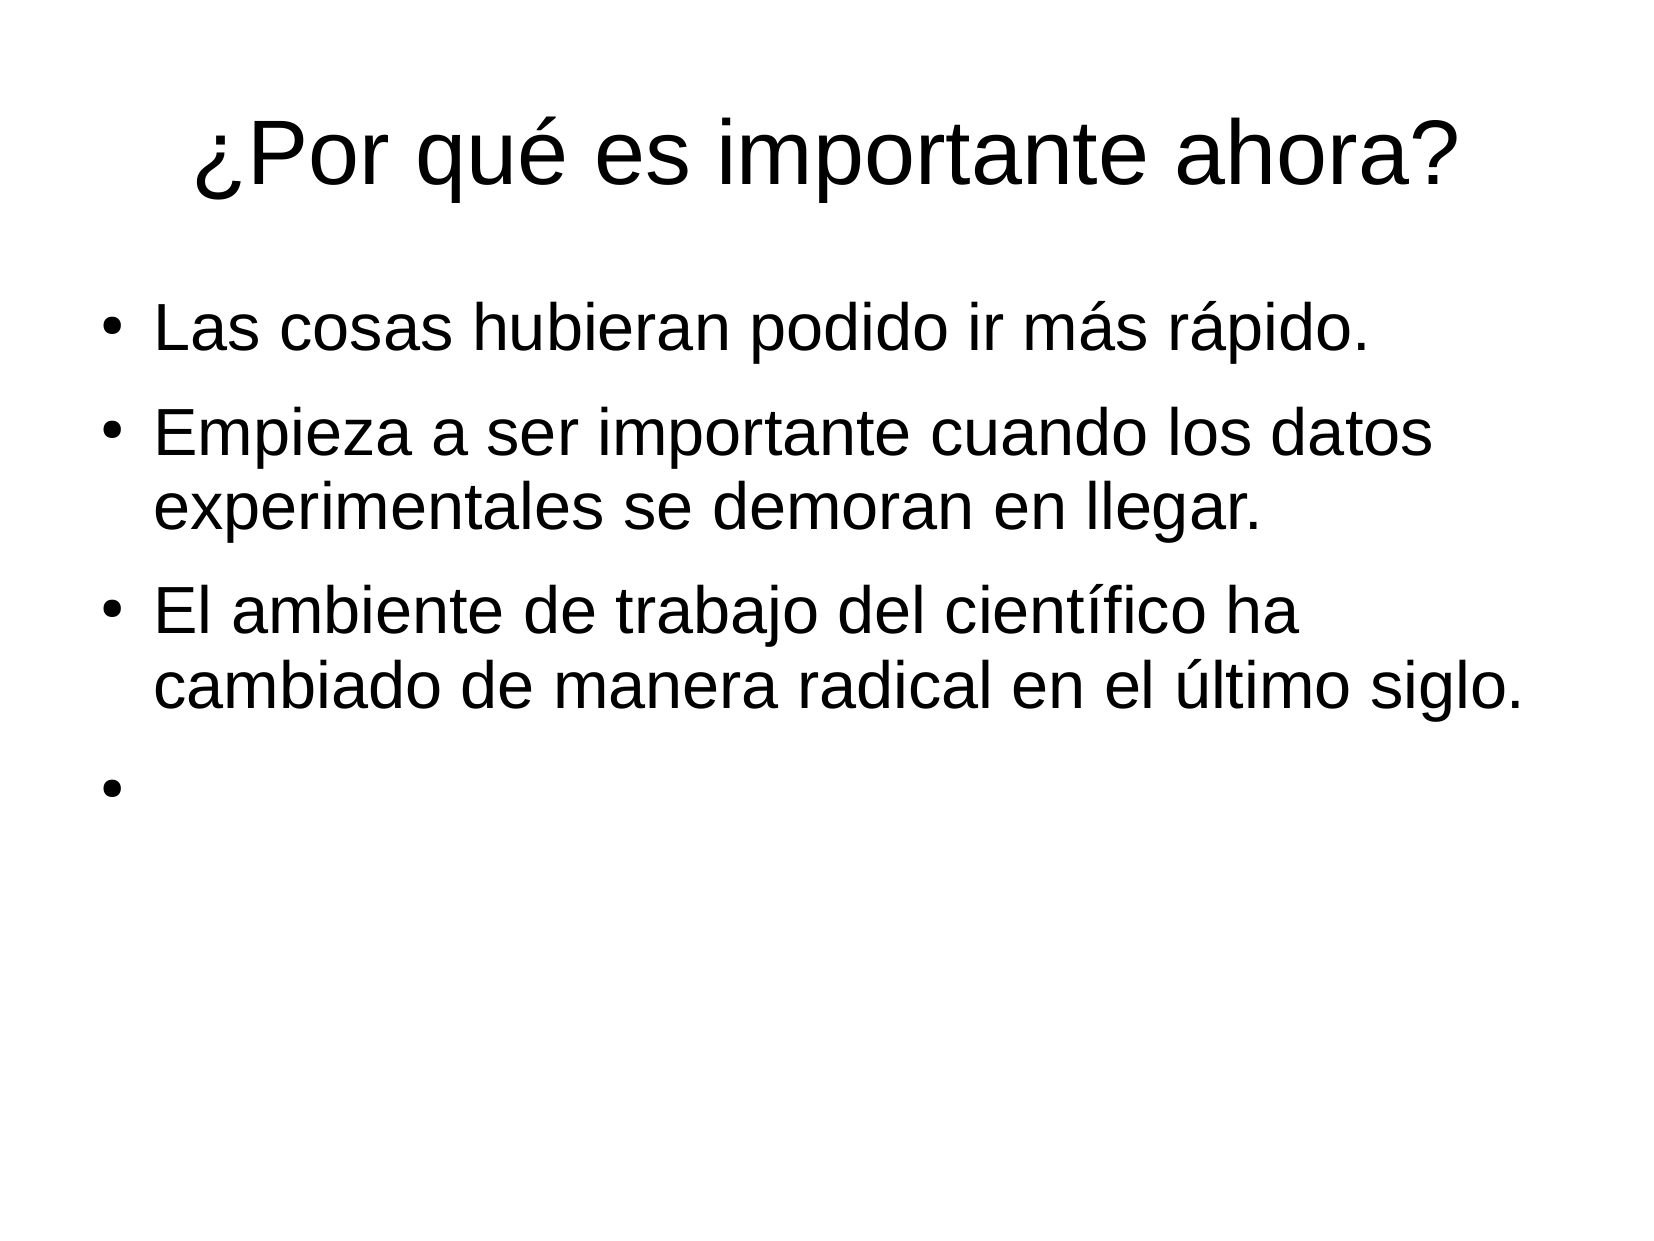

# ¿Por qué es importante ahora?
Las cosas hubieran podido ir más rápido.
Empieza a ser importante cuando los datos experimentales se demoran en llegar.
El ambiente de trabajo del científico ha cambiado de manera radical en el último siglo.